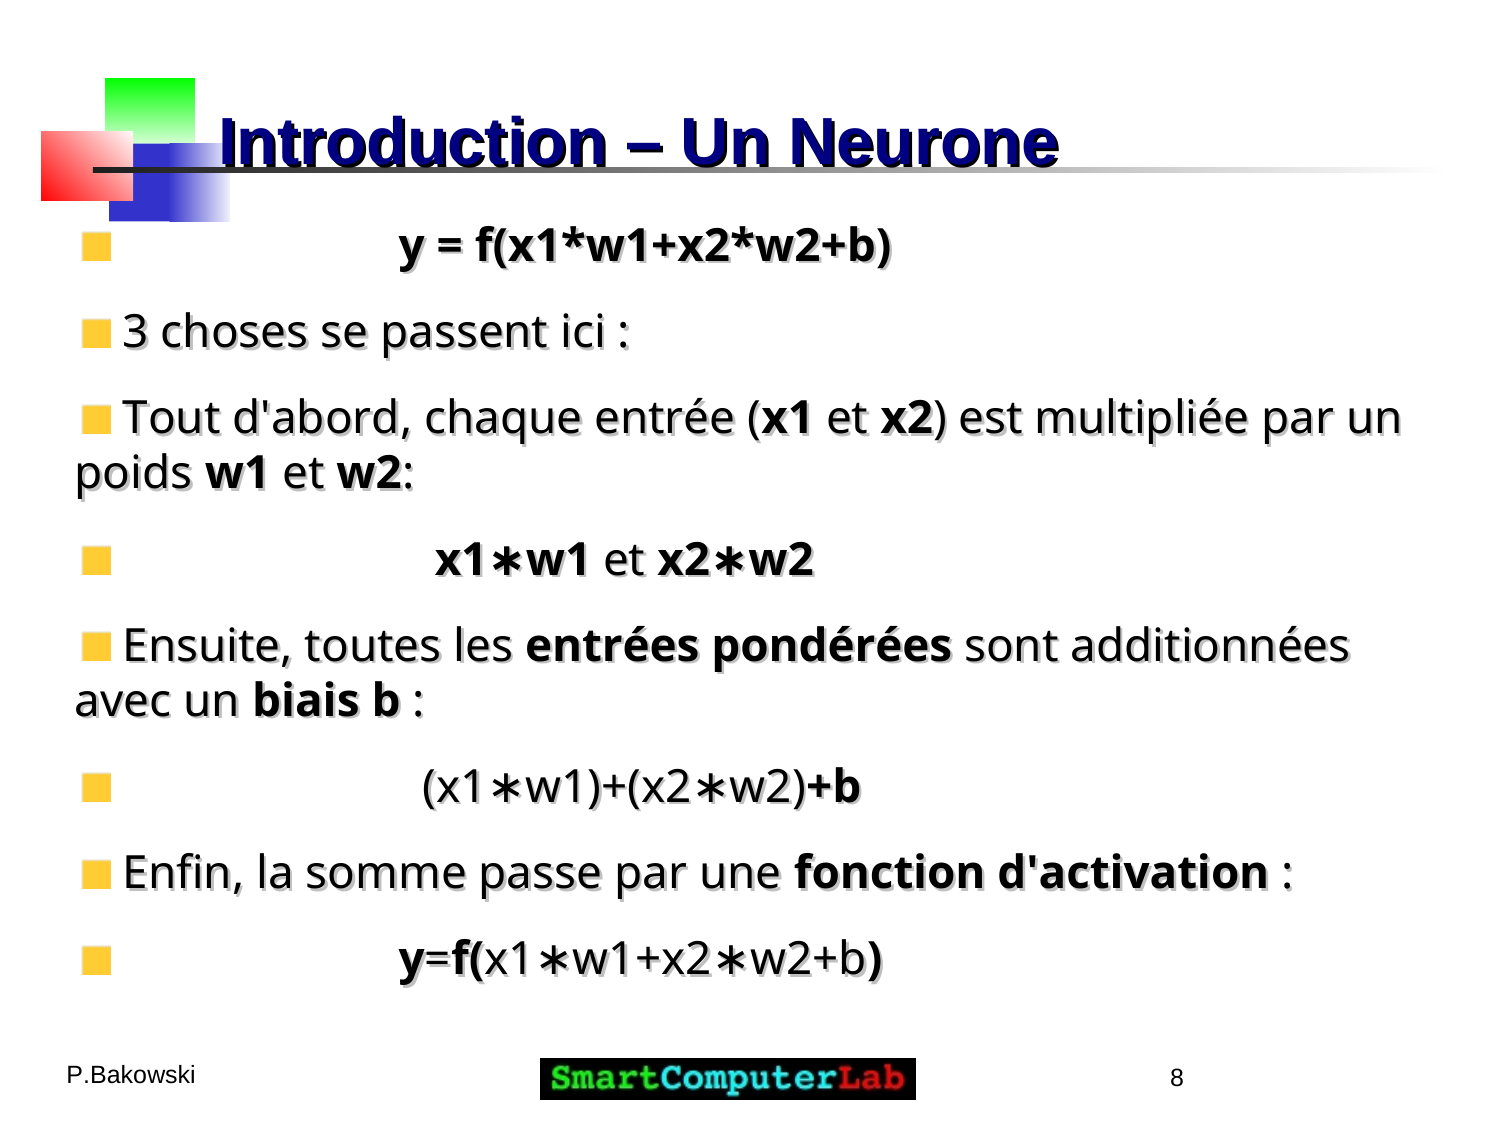

# Introduction – Un Neurone
 y = f(x1*w1+x2*w2+b)
 3 choses se passent ici :
 Tout d'abord, chaque entrée (x1 et x2) est multipliée par un poids w1 et w2:
 x1​∗w1 et x2​∗w2
 Ensuite, toutes les entrées pondérées sont additionnées avec un biais b :
 (x1​∗w1​)+(x2​∗w2​)+b
 Enfin, la somme passe par une fonction d'activation :
 y=f(x1​∗w1​+x2​∗w2​+b)
8